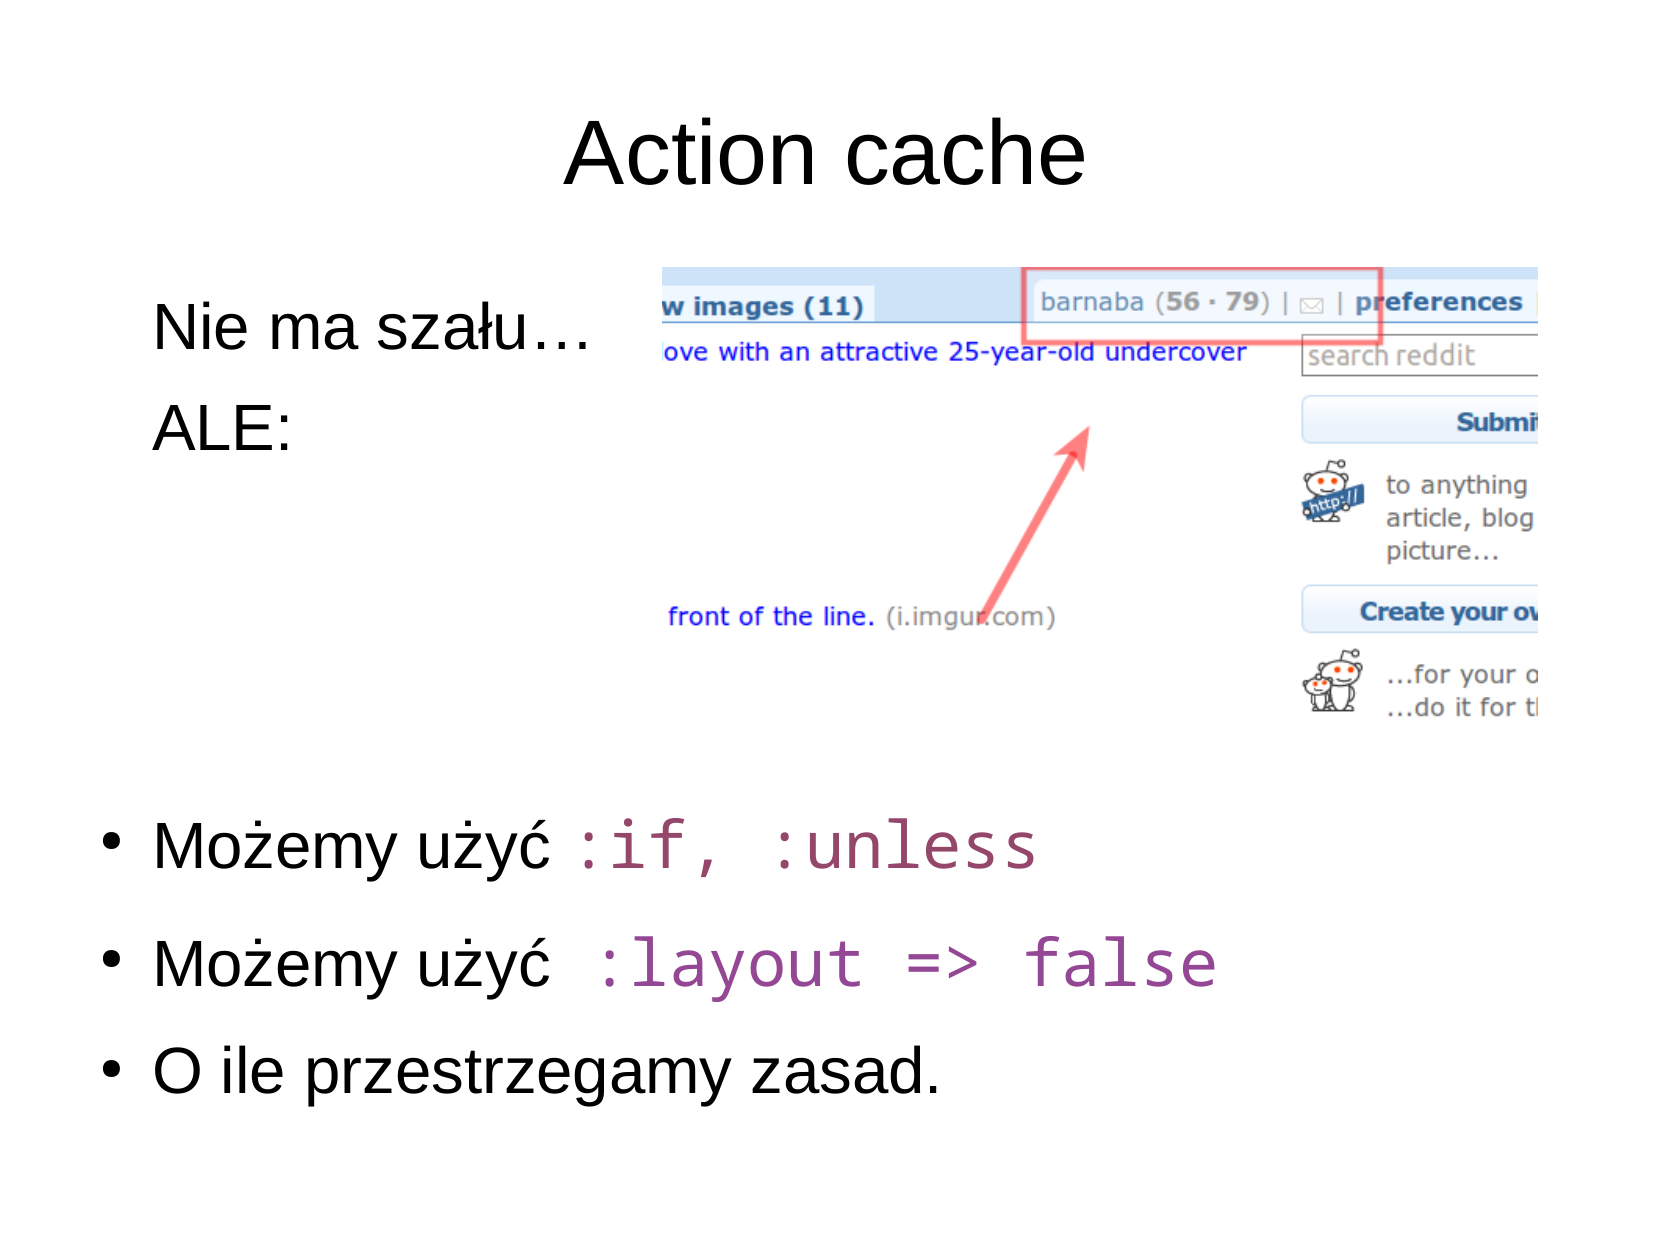

# Action cache
Nie ma szału…
ALE:
Możemy użyć :if, :unless
Możemy użyć :layout => false
O ile przestrzegamy zasad.